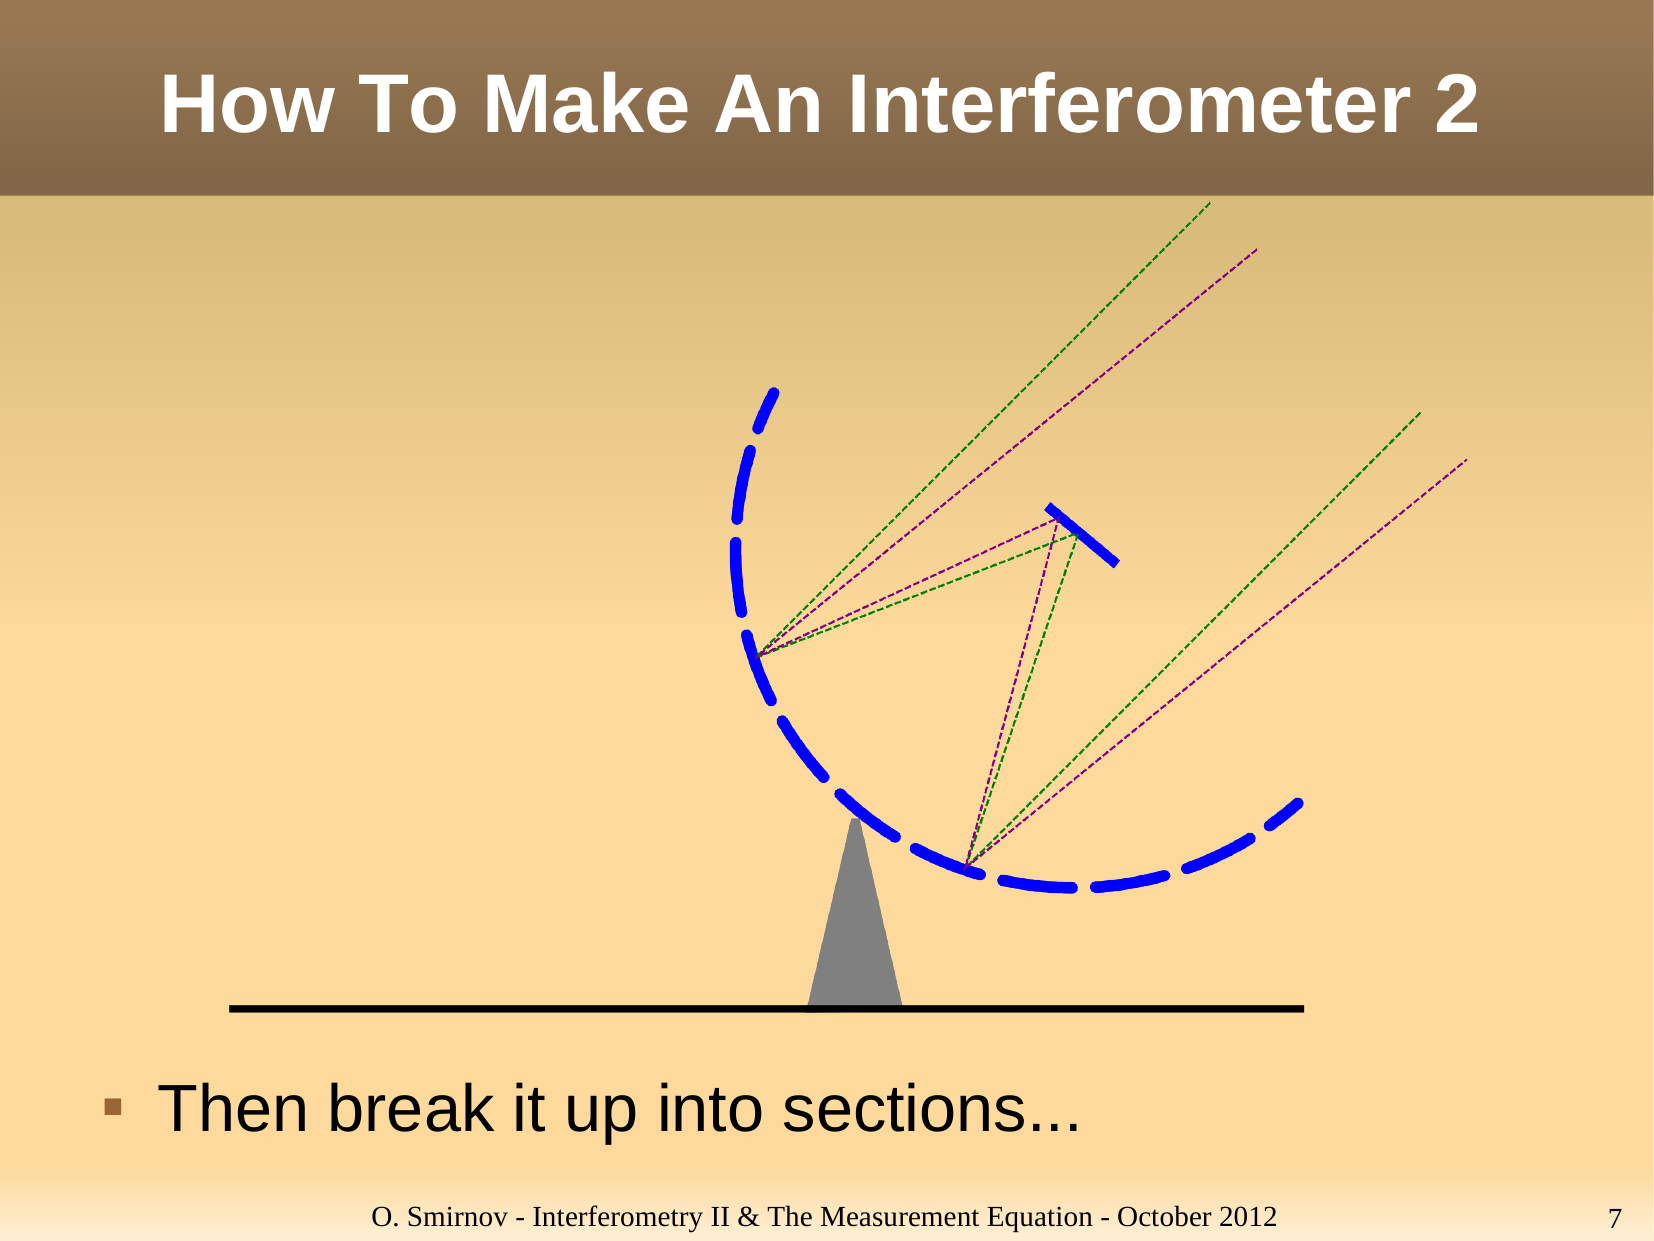

# How To Make An Interferometer 2
Then break it up into sections...
O. Smirnov - Interferometry II & The Measurement Equation - October 2012
7